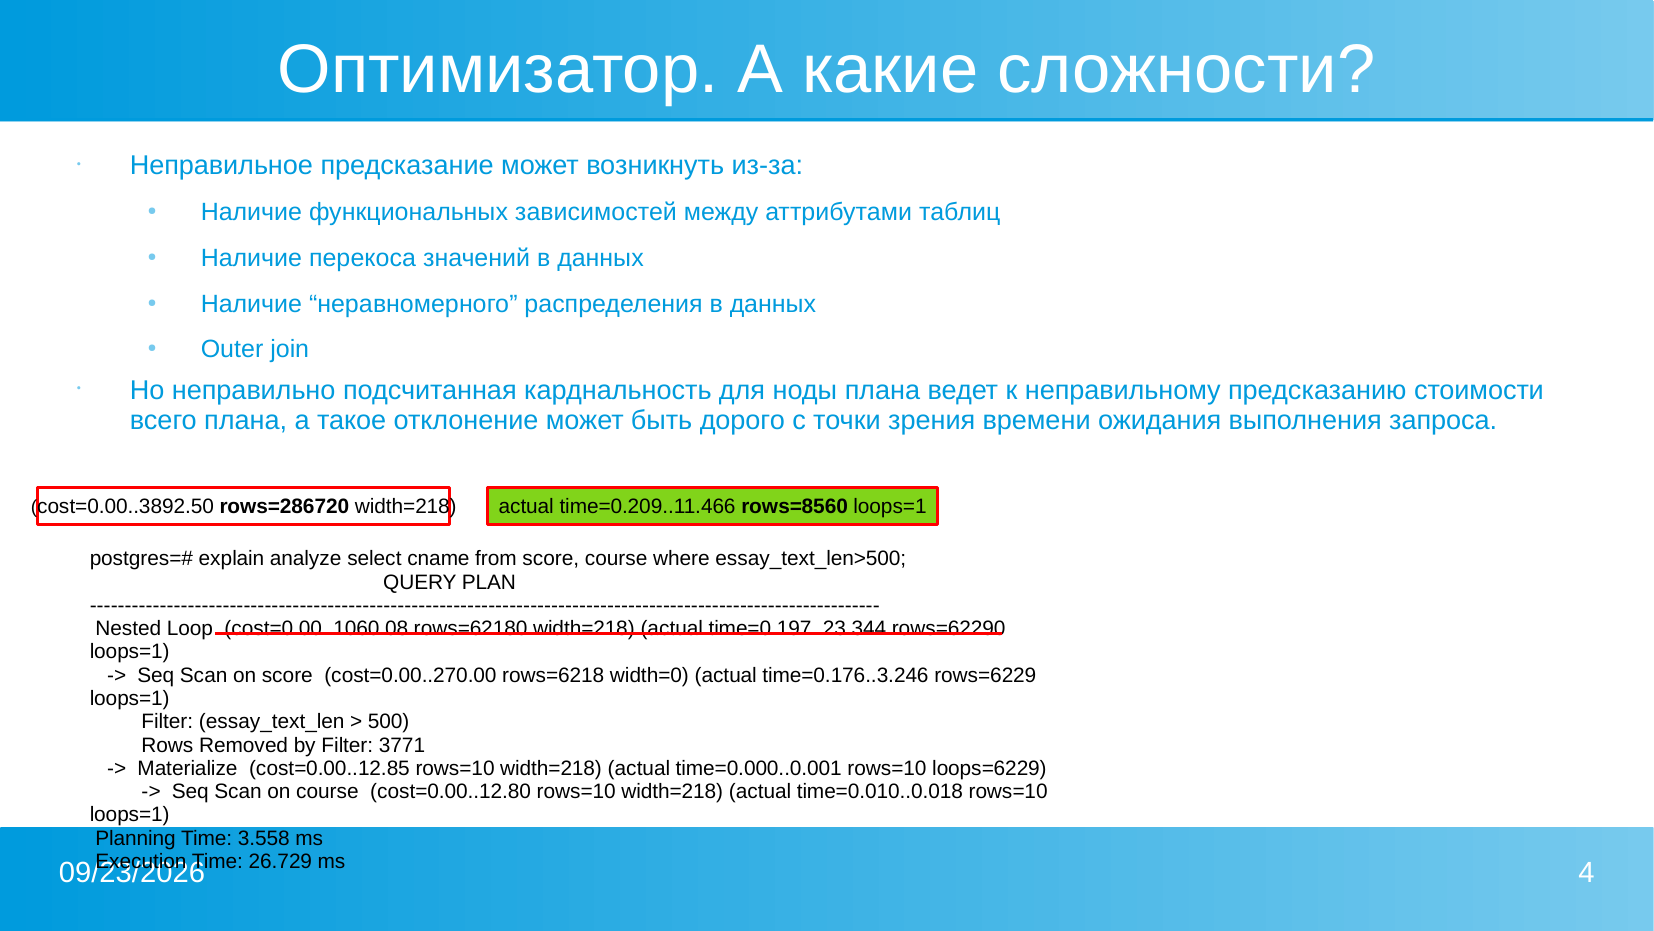

# Оптимизатор. А какие сложности?
Неправильное предсказание может возникнуть из-за:
Наличие функциональных зависимостей между аттрибутами таблиц
Наличие перекоса значений в данных
Наличие “неравномерного” распределения в данных
Outer join
Но неправильно подсчитанная карднальность для ноды плана ведет к неправильному предсказанию стоимости всего плана, а такое отклонение может быть дорого с точки зрения времени ожидания выполнения запроса.
(cost=0.00..3892.50 rows=286720 width=218)
actual time=0.209..11.466 rows=8560 loops=1
postgres=# explain analyze select cname from score, course where essay_text_len>500;
 QUERY PLAN
-----------------------------------------------------------------------------------------------------------------
 Nested Loop (cost=0.00..1060.08 rows=62180 width=218) (actual time=0.197..23.344 rows=62290 loops=1)
 -> Seq Scan on score (cost=0.00..270.00 rows=6218 width=0) (actual time=0.176..3.246 rows=6229 loops=1)
 Filter: (essay_text_len > 500)
 Rows Removed by Filter: 3771
 -> Materialize (cost=0.00..12.85 rows=10 width=218) (actual time=0.000..0.001 rows=10 loops=6229)
 -> Seq Scan on course (cost=0.00..12.80 rows=10 width=218) (actual time=0.010..0.018 rows=10 loops=1)
 Planning Time: 3.558 ms
 Execution Time: 26.729 ms
4